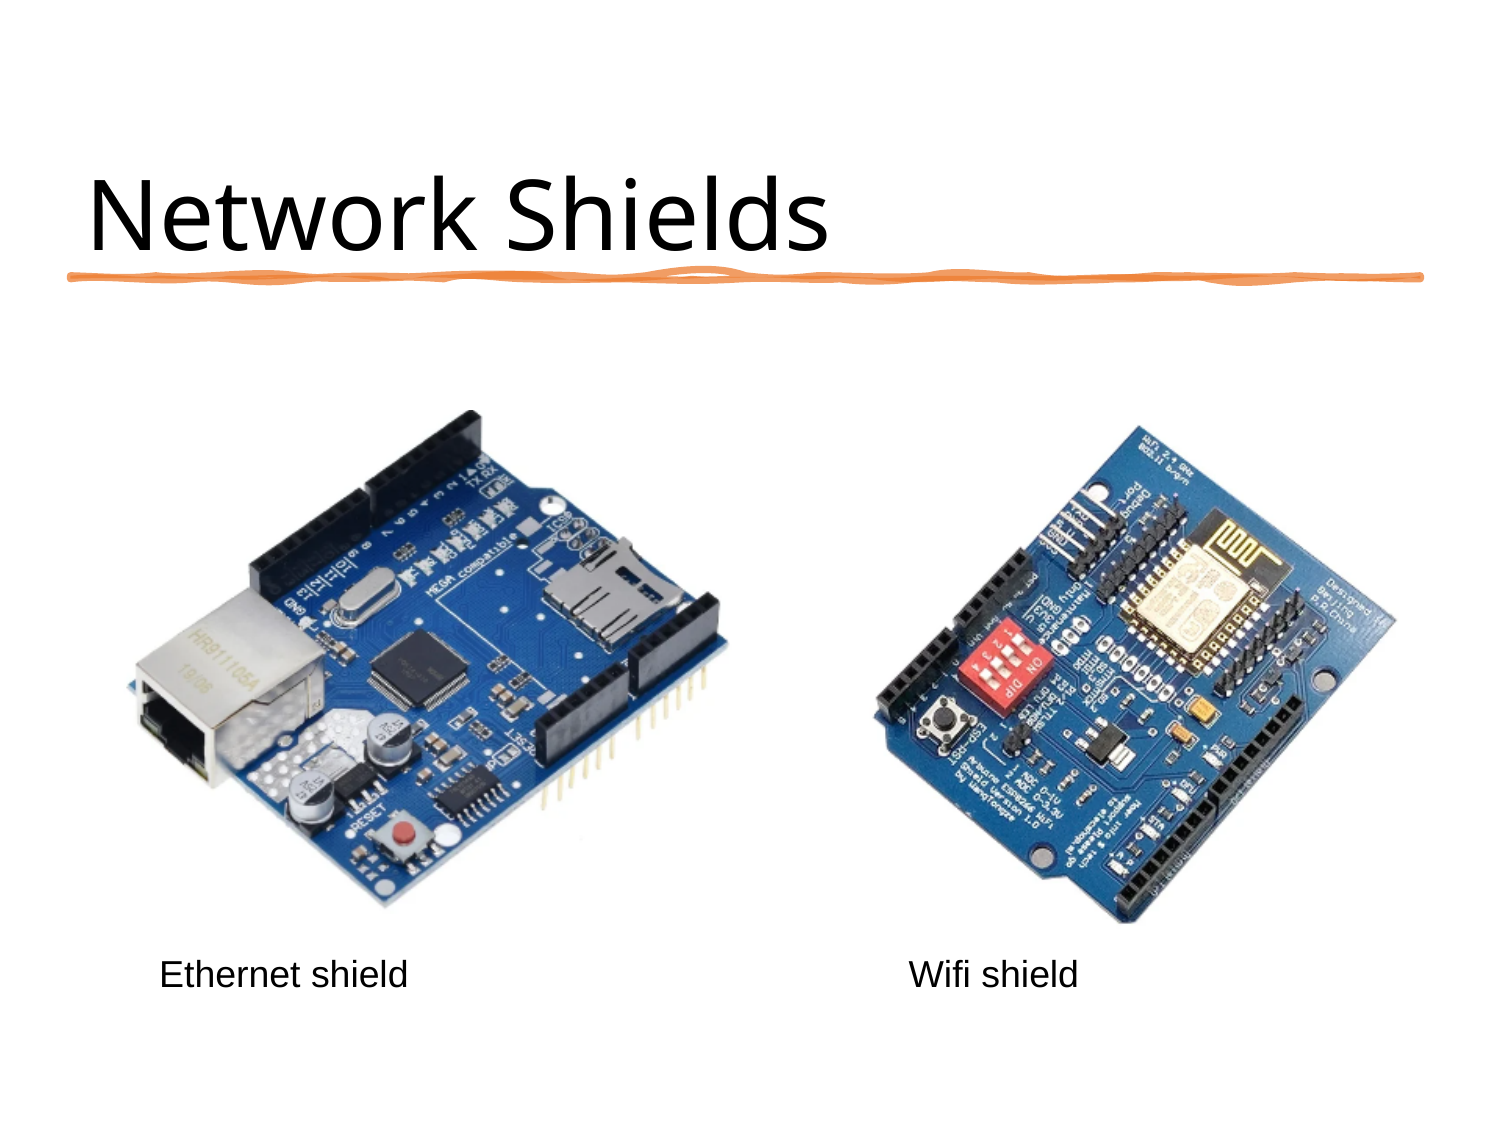

# Network Shields
Ethernet shield
Wifi shield